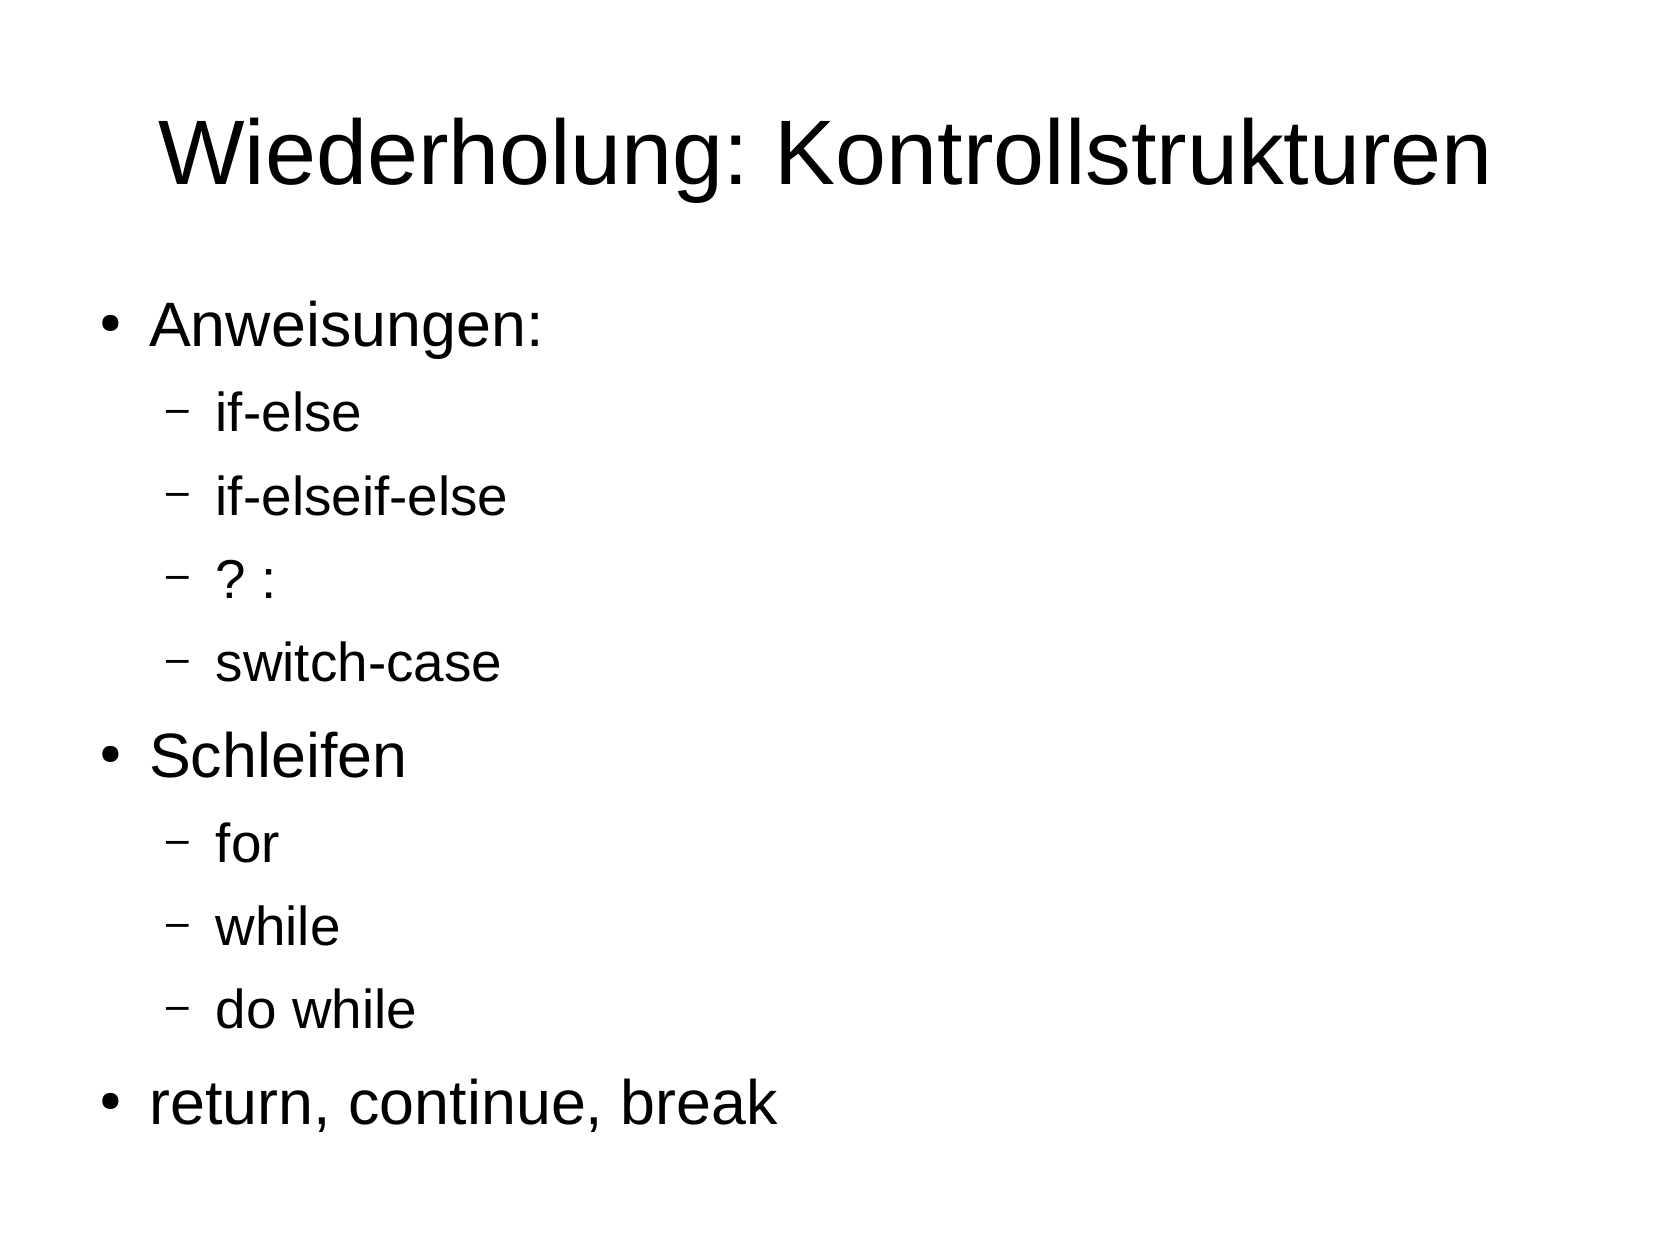

# Wiederholung: Kontrollstrukturen
Anweisungen:
if-else
if-elseif-else
? :
switch-case
Schleifen
for
while
do while
return, continue, break